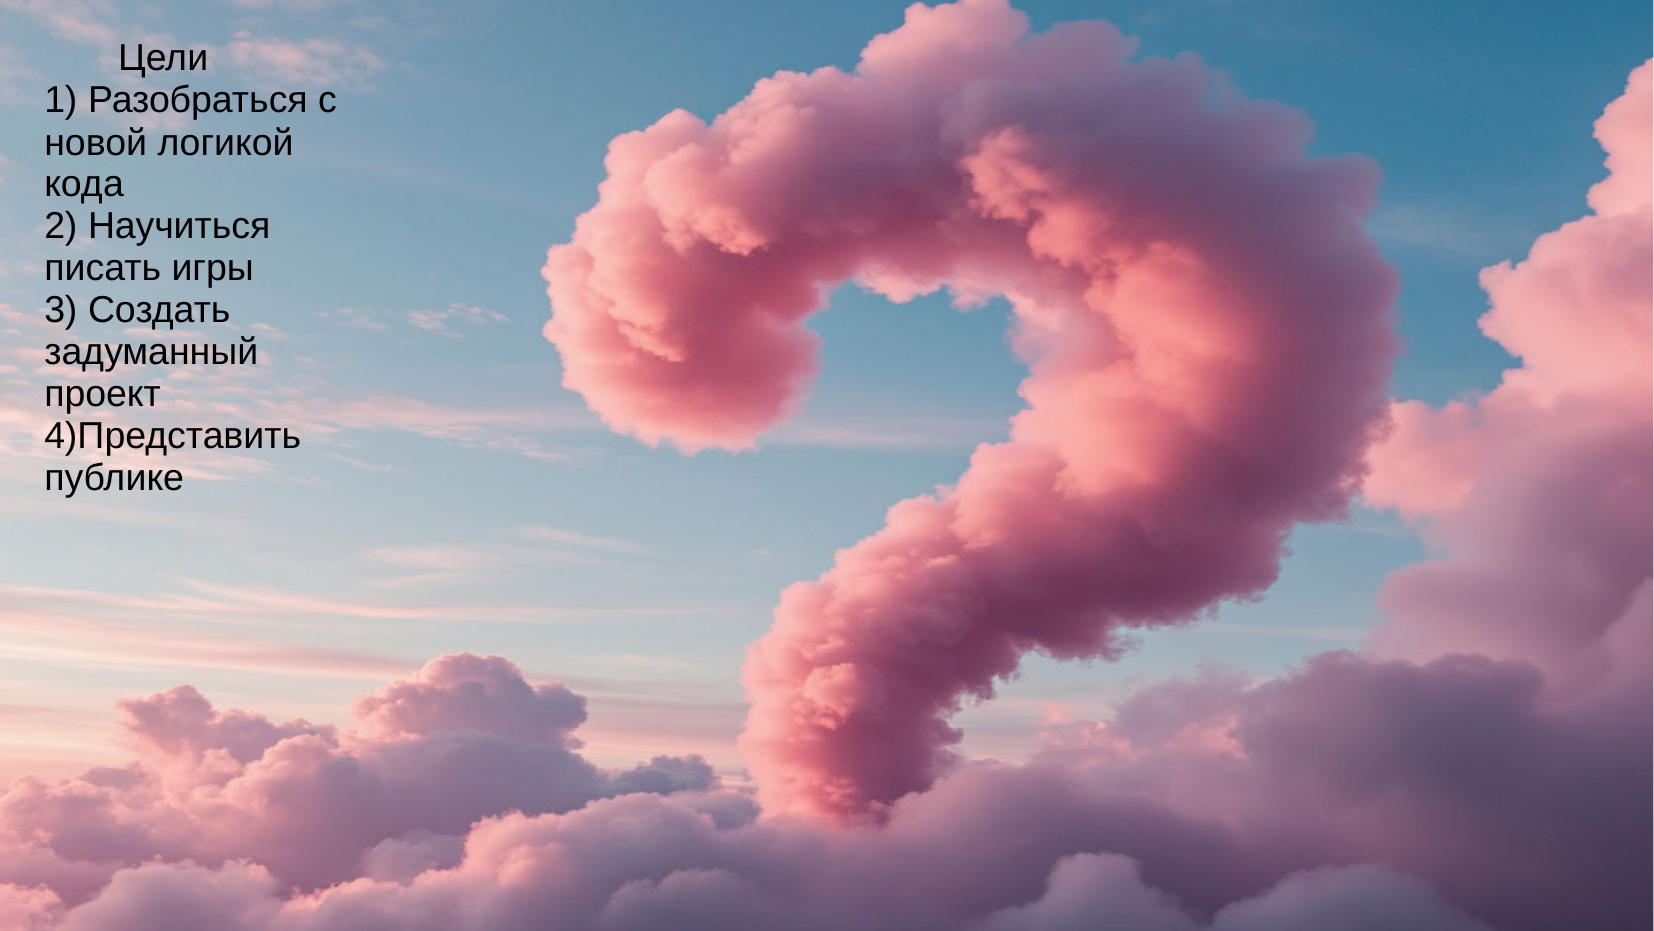

Цели
1) Разобраться с новой логикой кода
2) Научиться писать игры
3) Создать задуманный проект
4)Представить публике